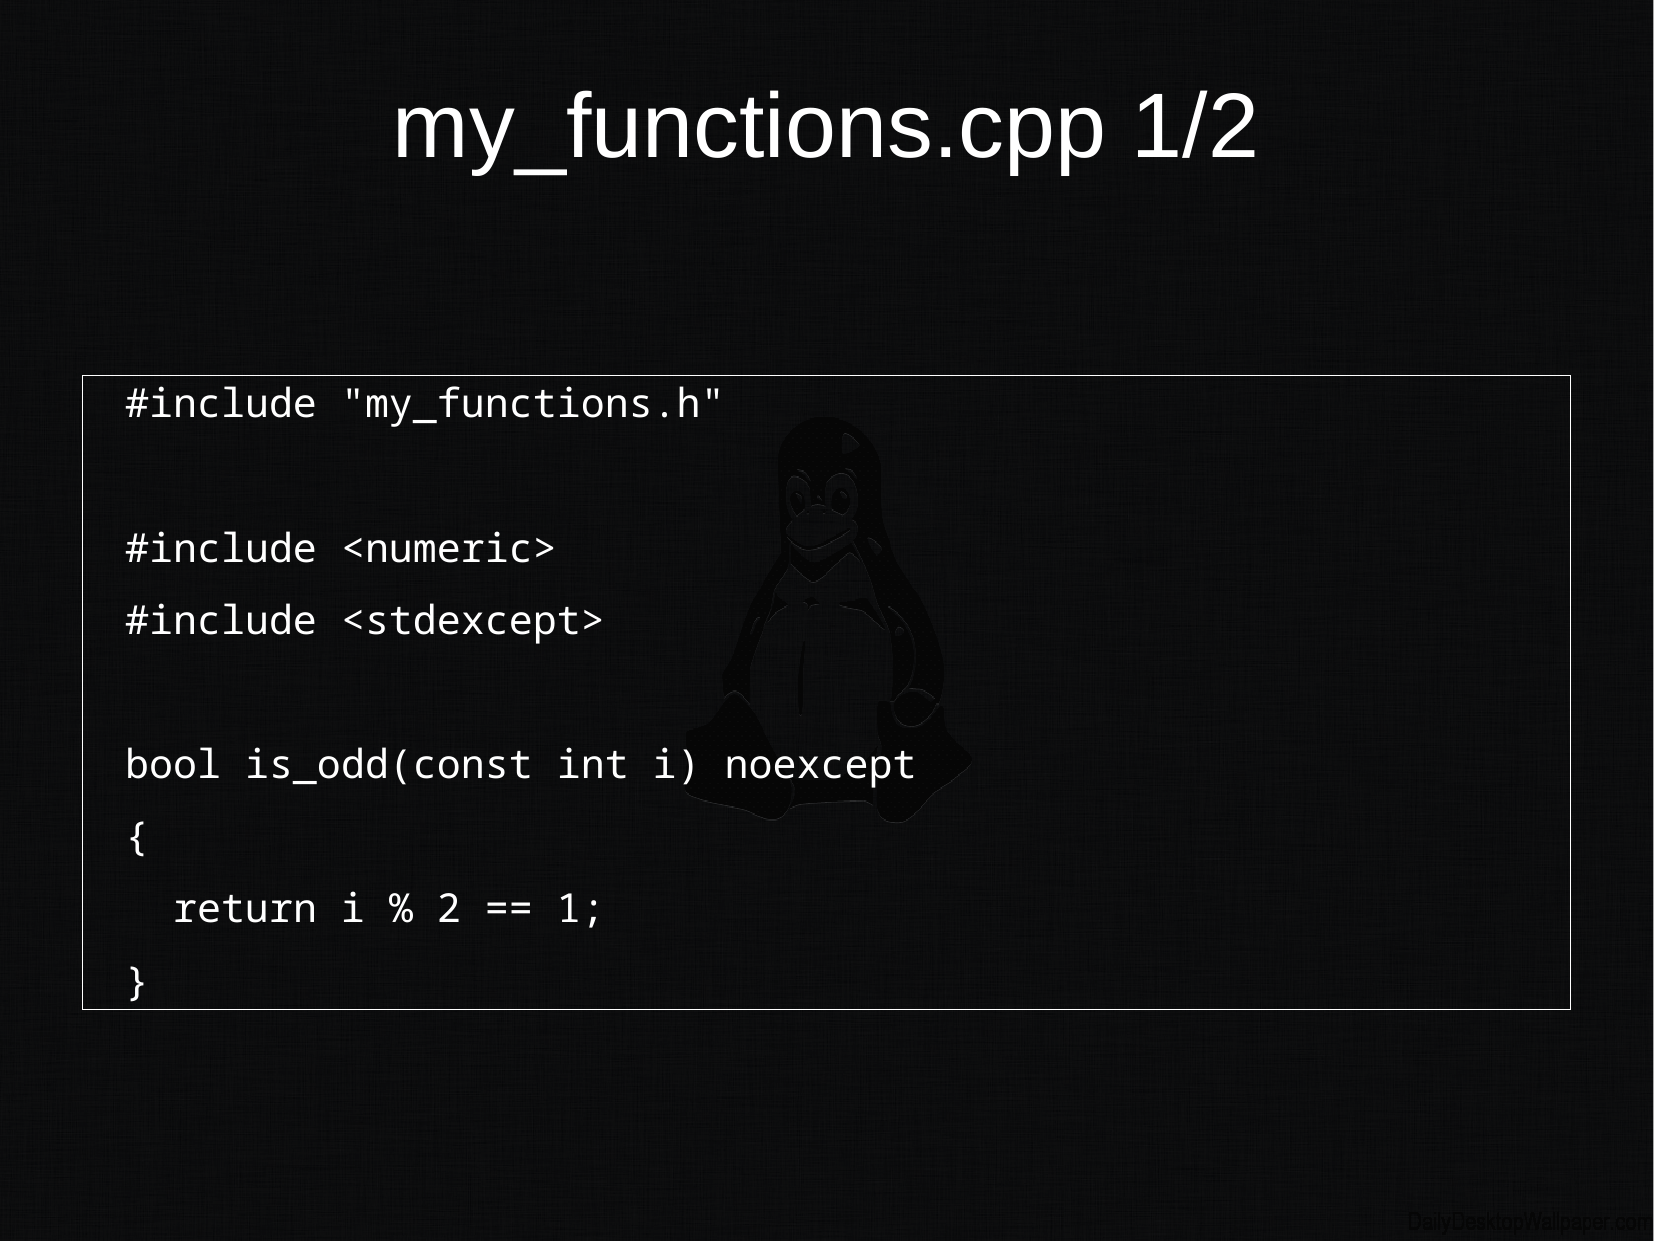

# my_functions.cpp 1/2
#include "my_functions.h"
#include <numeric>
#include <stdexcept>
bool is_odd(const int i) noexcept
{
 return i % 2 == 1;
}